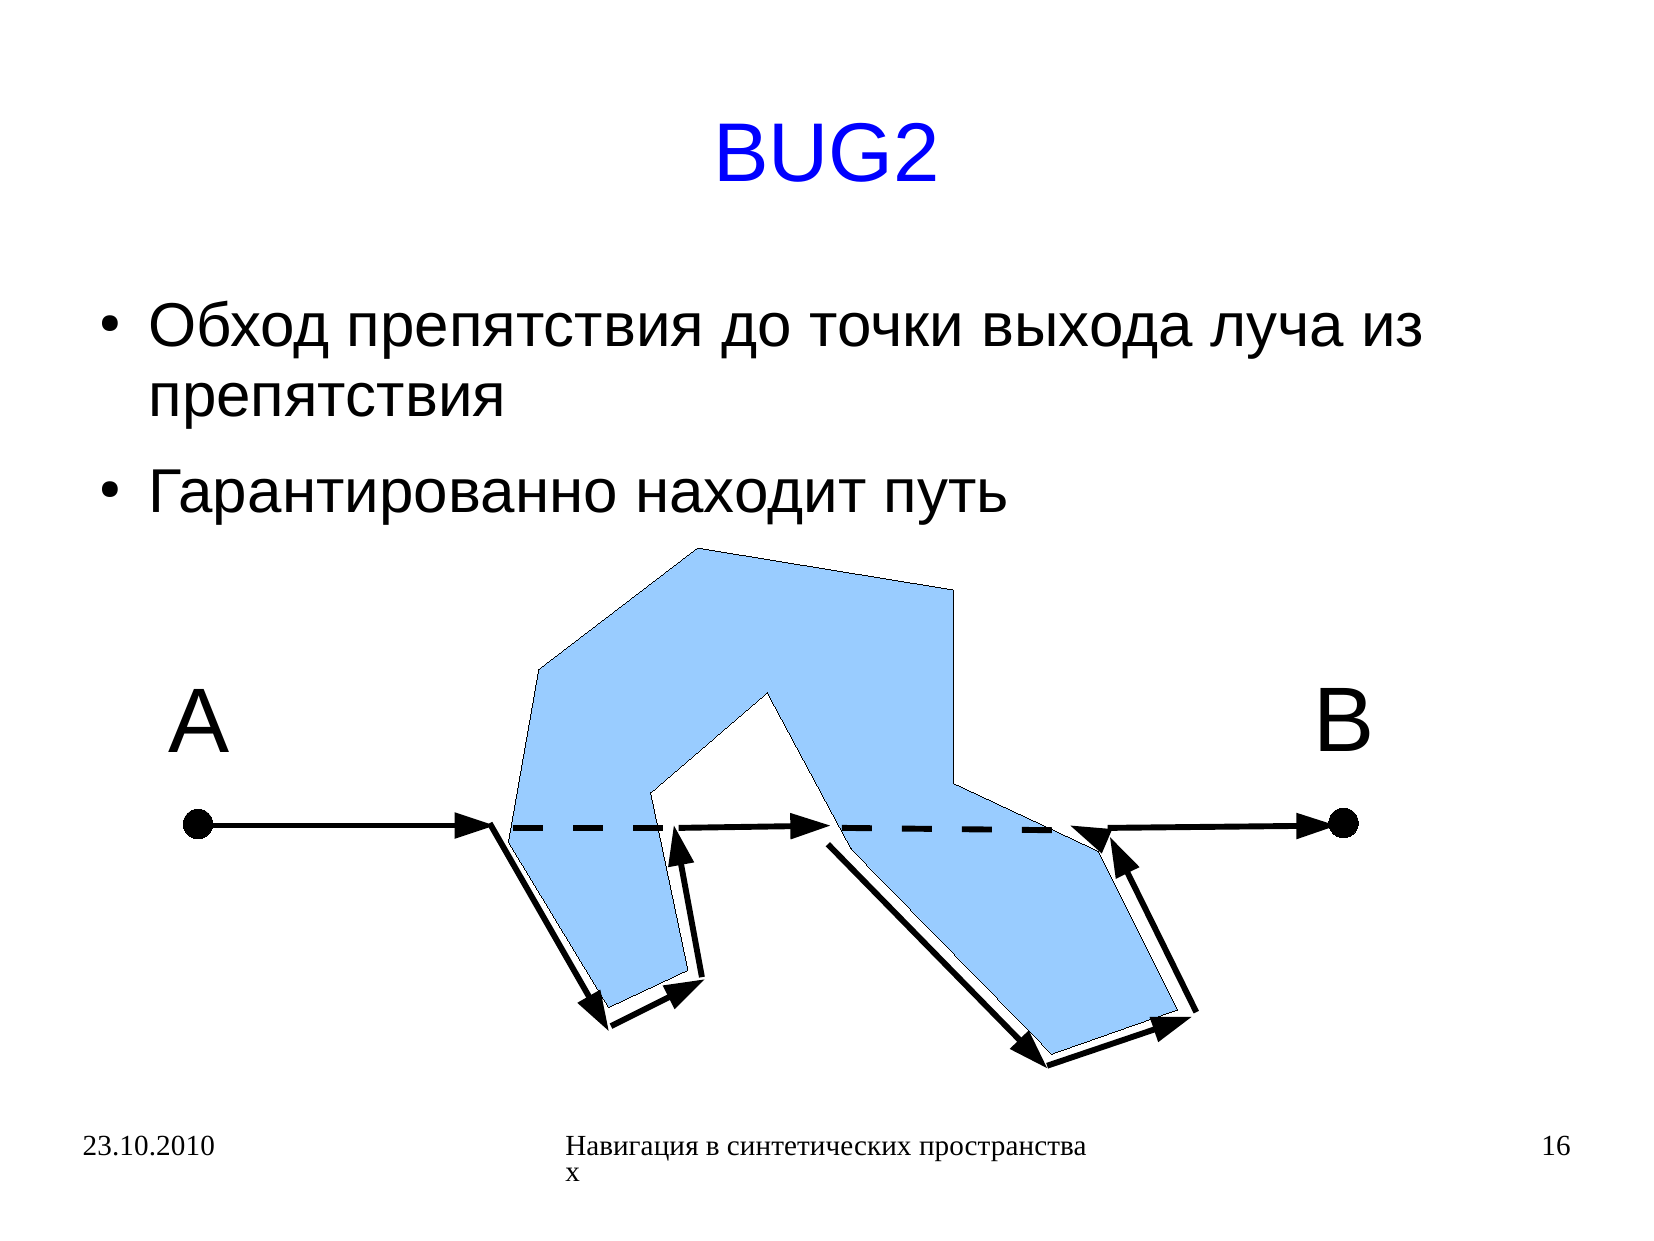

# BUG2
Обход препятствия до точки выхода луча из препятствия
Гарантированно находит путь
B
A
23.10.2010
Навигация в синтетических пространствах
16